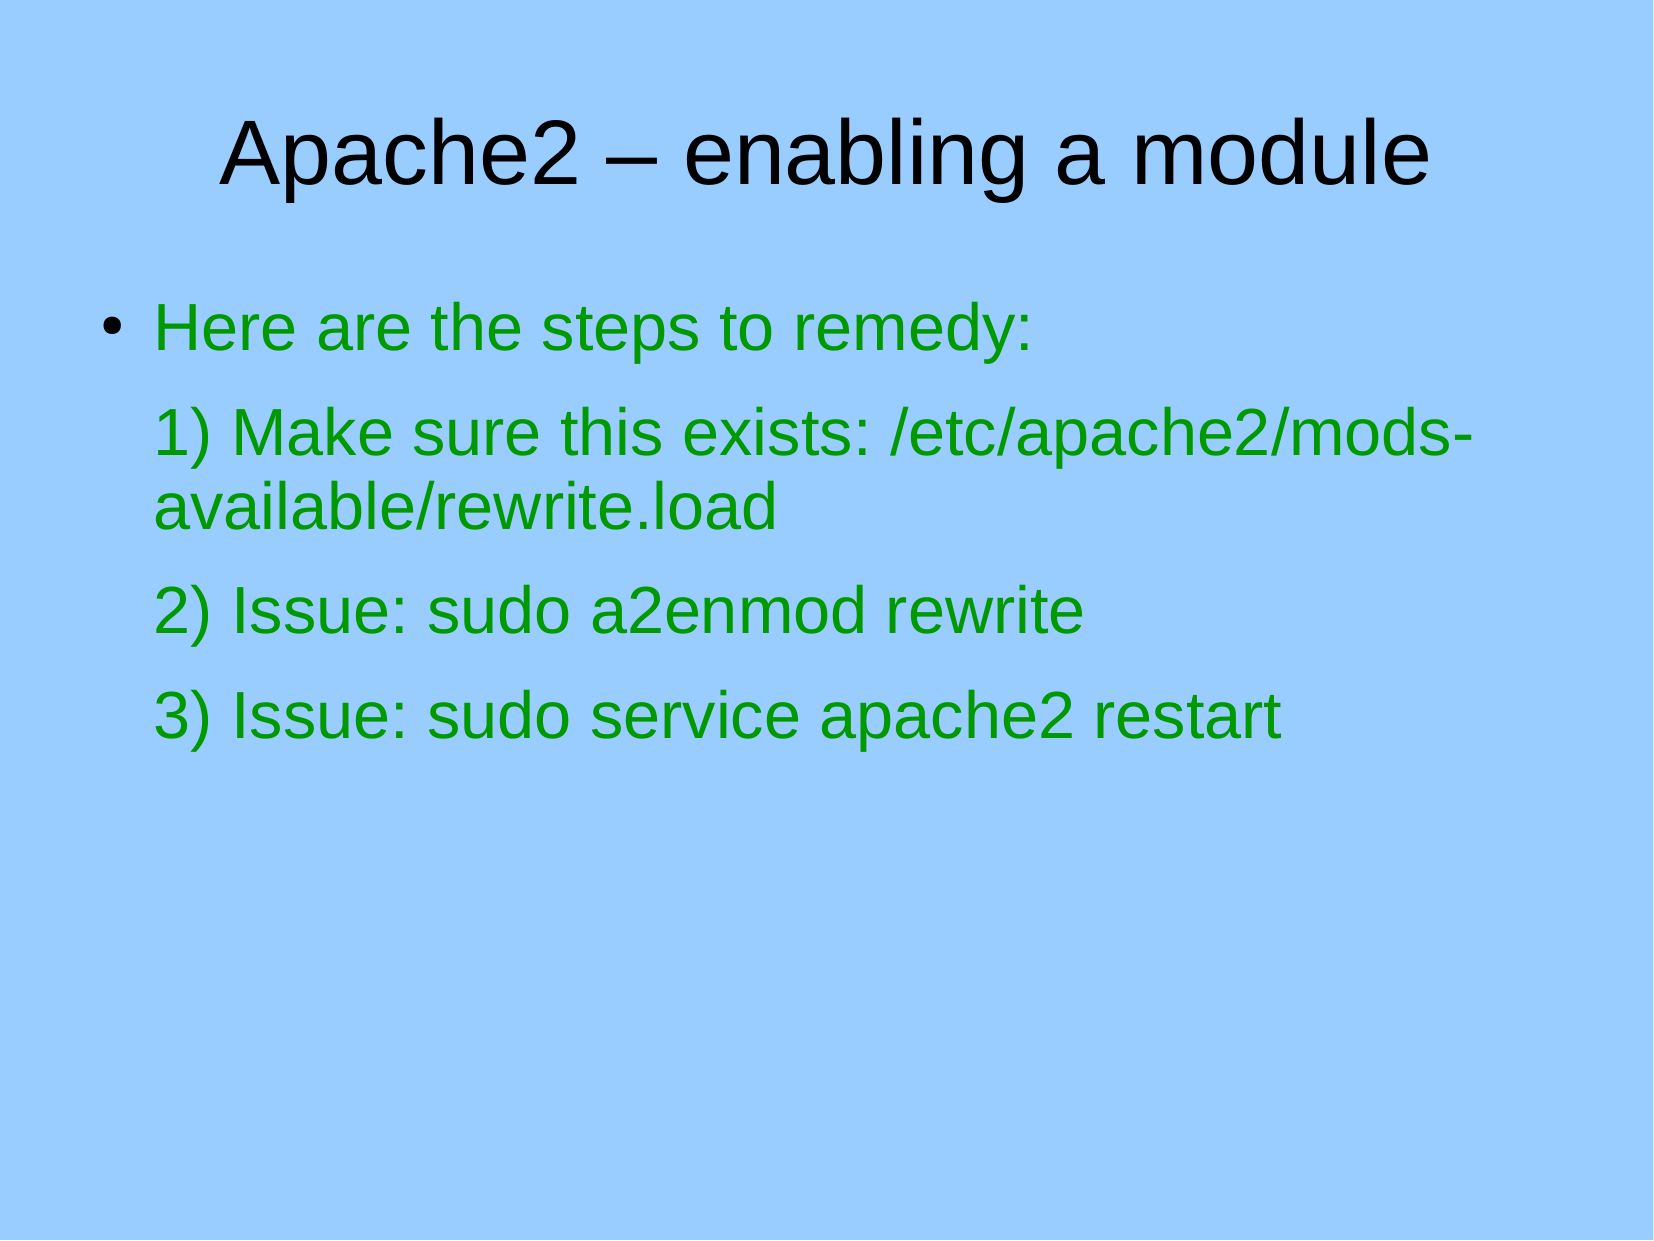

# Apache2 – enabling a module
Here are the steps to remedy:
1) Make sure this exists: /etc/apache2/mods-available/rewrite.load
2) Issue: sudo a2enmod rewrite
3) Issue: sudo service apache2 restart